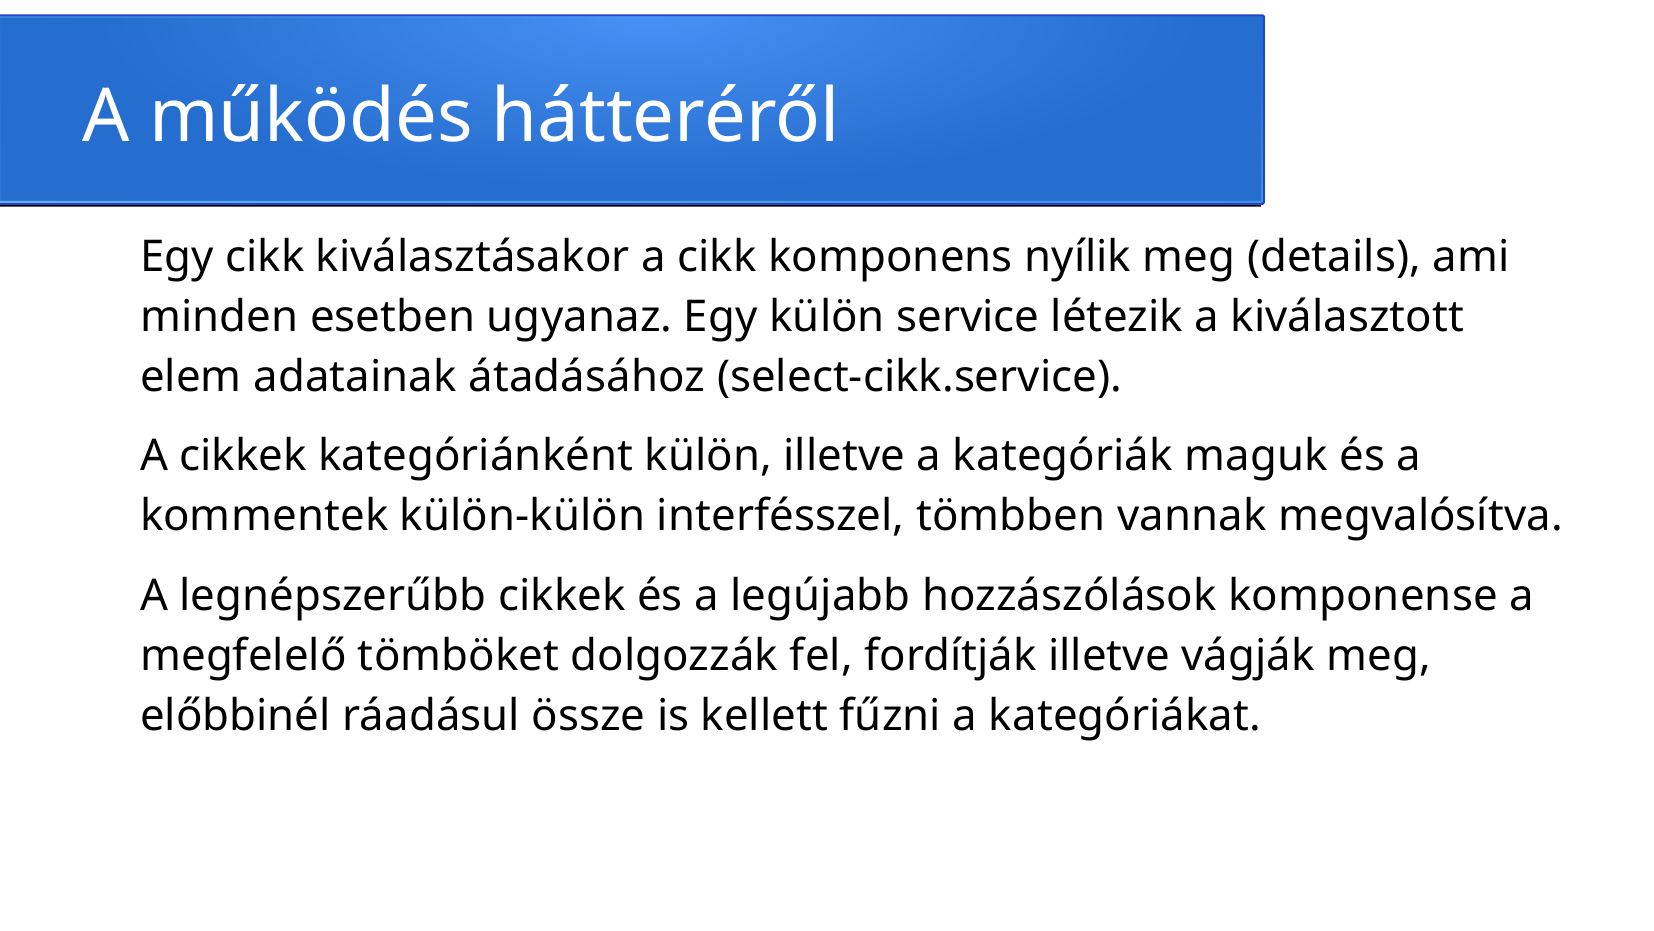

# A működés hátteréről
Egy cikk kiválasztásakor a cikk komponens nyílik meg (details), ami minden esetben ugyanaz. Egy külön service létezik a kiválasztott elem adatainak átadásához (select-cikk.service).
A cikkek kategóriánként külön, illetve a kategóriák maguk és a kommentek külön-külön interfésszel, tömbben vannak megvalósítva.
A legnépszerűbb cikkek és a legújabb hozzászólások komponense a megfelelő tömböket dolgozzák fel, fordítják illetve vágják meg, előbbinél ráadásul össze is kellett fűzni a kategóriákat.